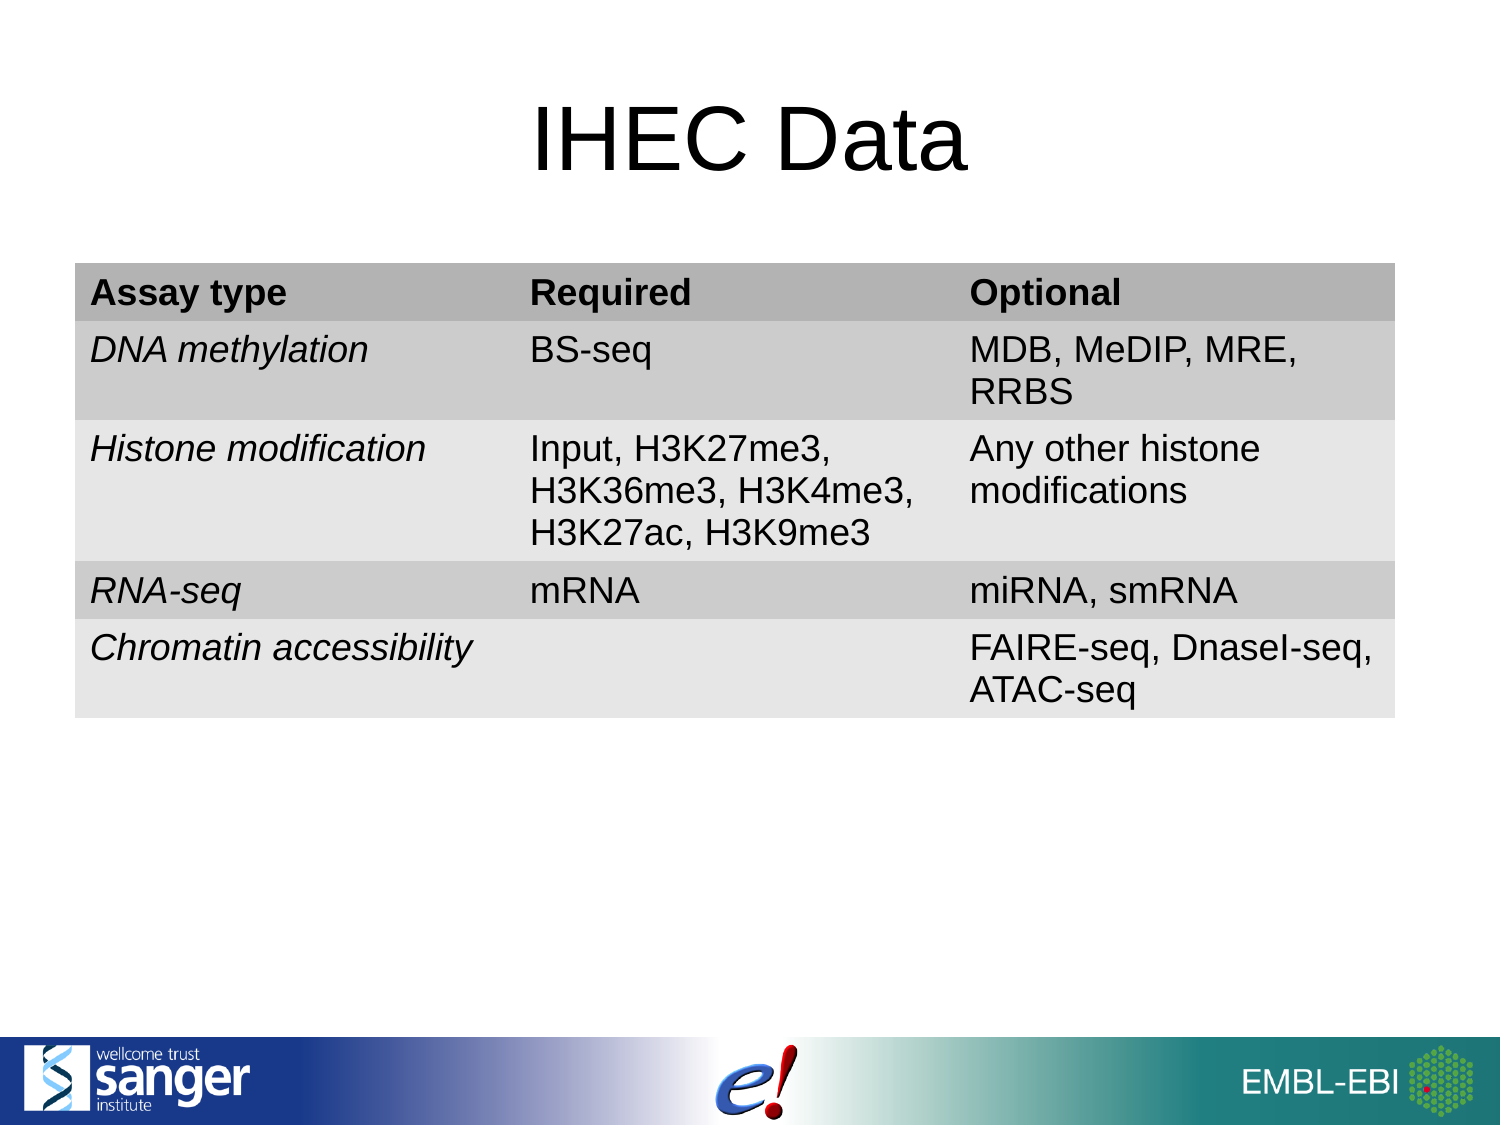

# IHEC Data
| Assay type | Required | Optional |
| --- | --- | --- |
| DNA methylation | BS-seq | MDB, MeDIP, MRE, RRBS |
| Histone modification | Input, H3K27me3, H3K36me3, H3K4me3, H3K27ac, H3K9me3 | Any other histone modifications |
| RNA-seq | mRNA | miRNA, smRNA |
| Chromatin accessibility | | FAIRE-seq, DnaseI-seq, ATAC-seq |